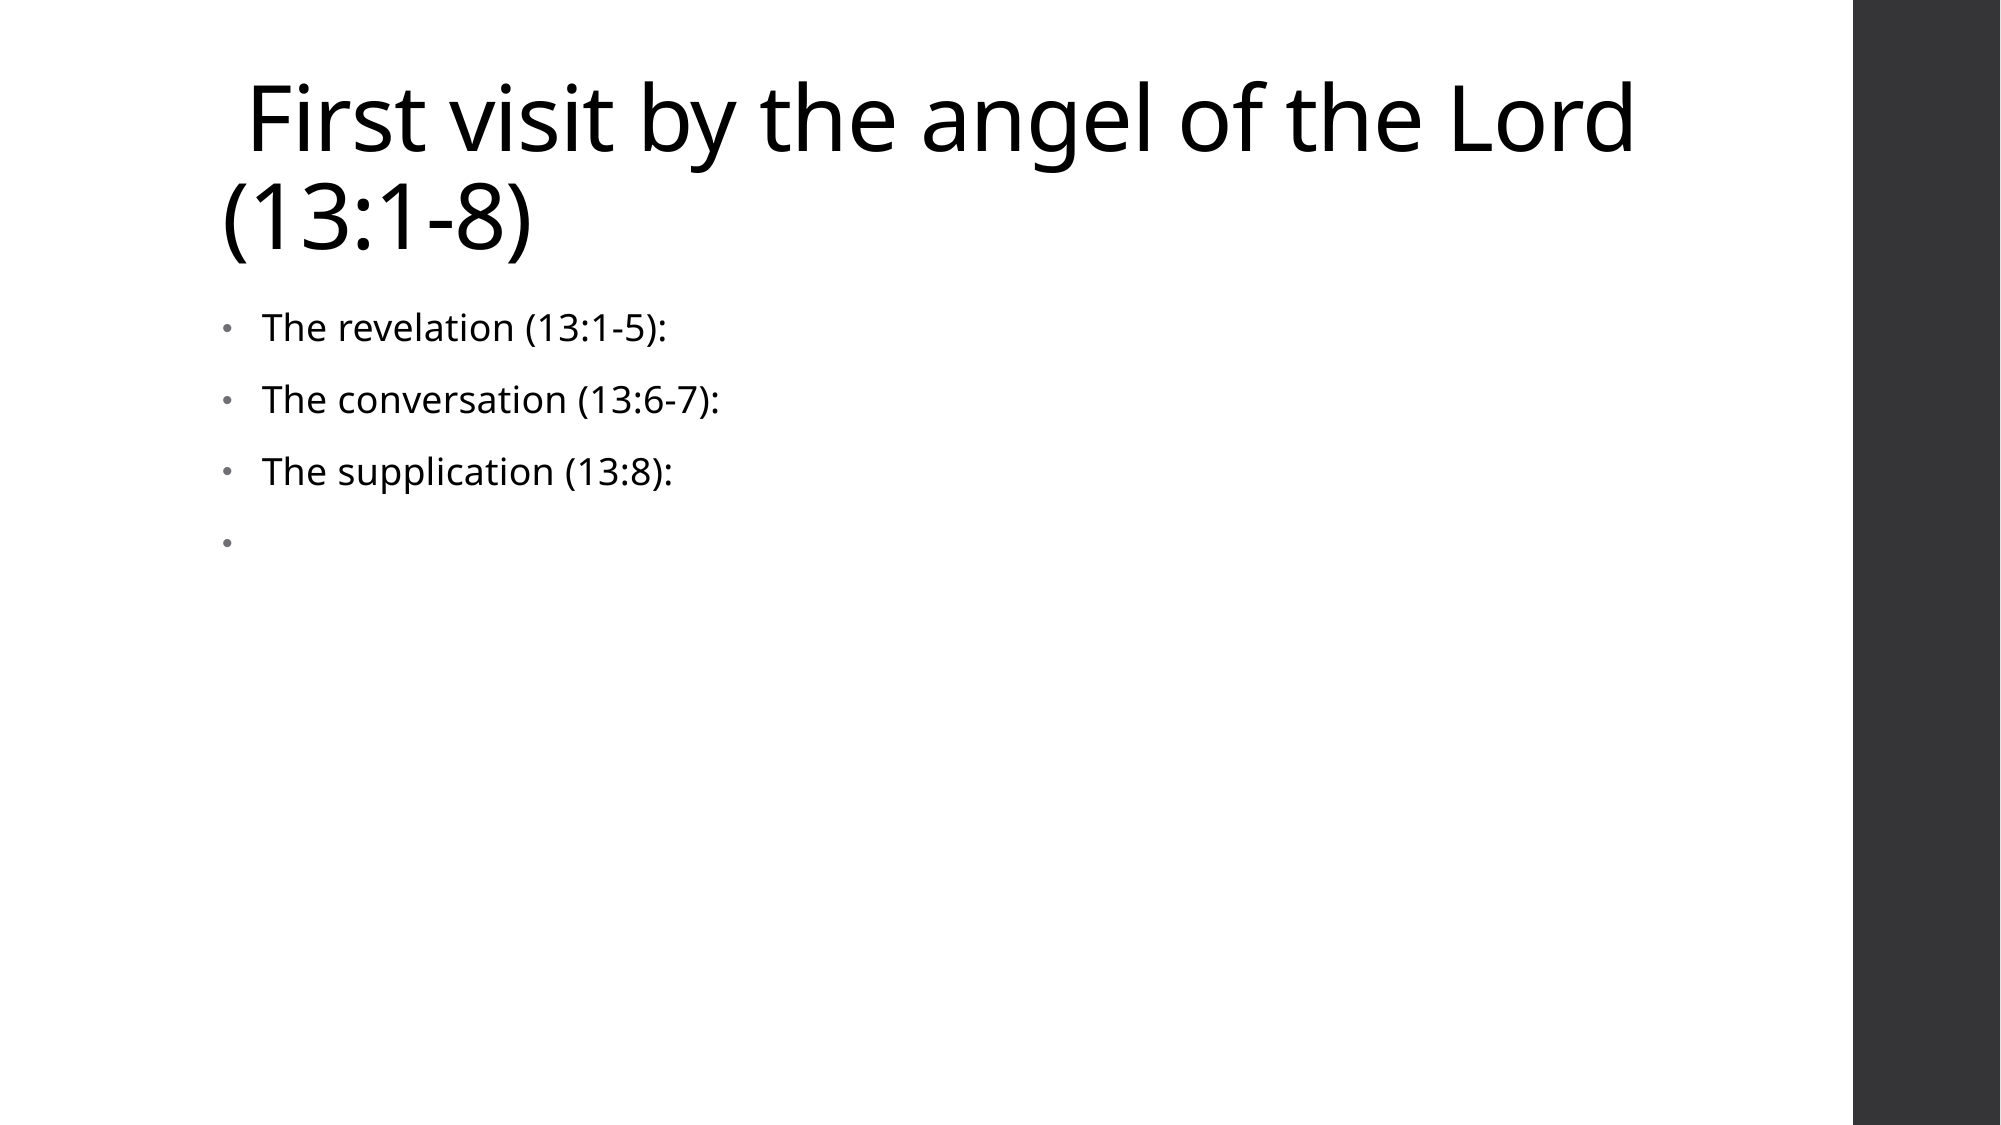

# First visit by the angel of the Lord (13:1-8)
 The revelation (13:1-5):
 The conversation (13:6-7):
 The supplication (13:8):